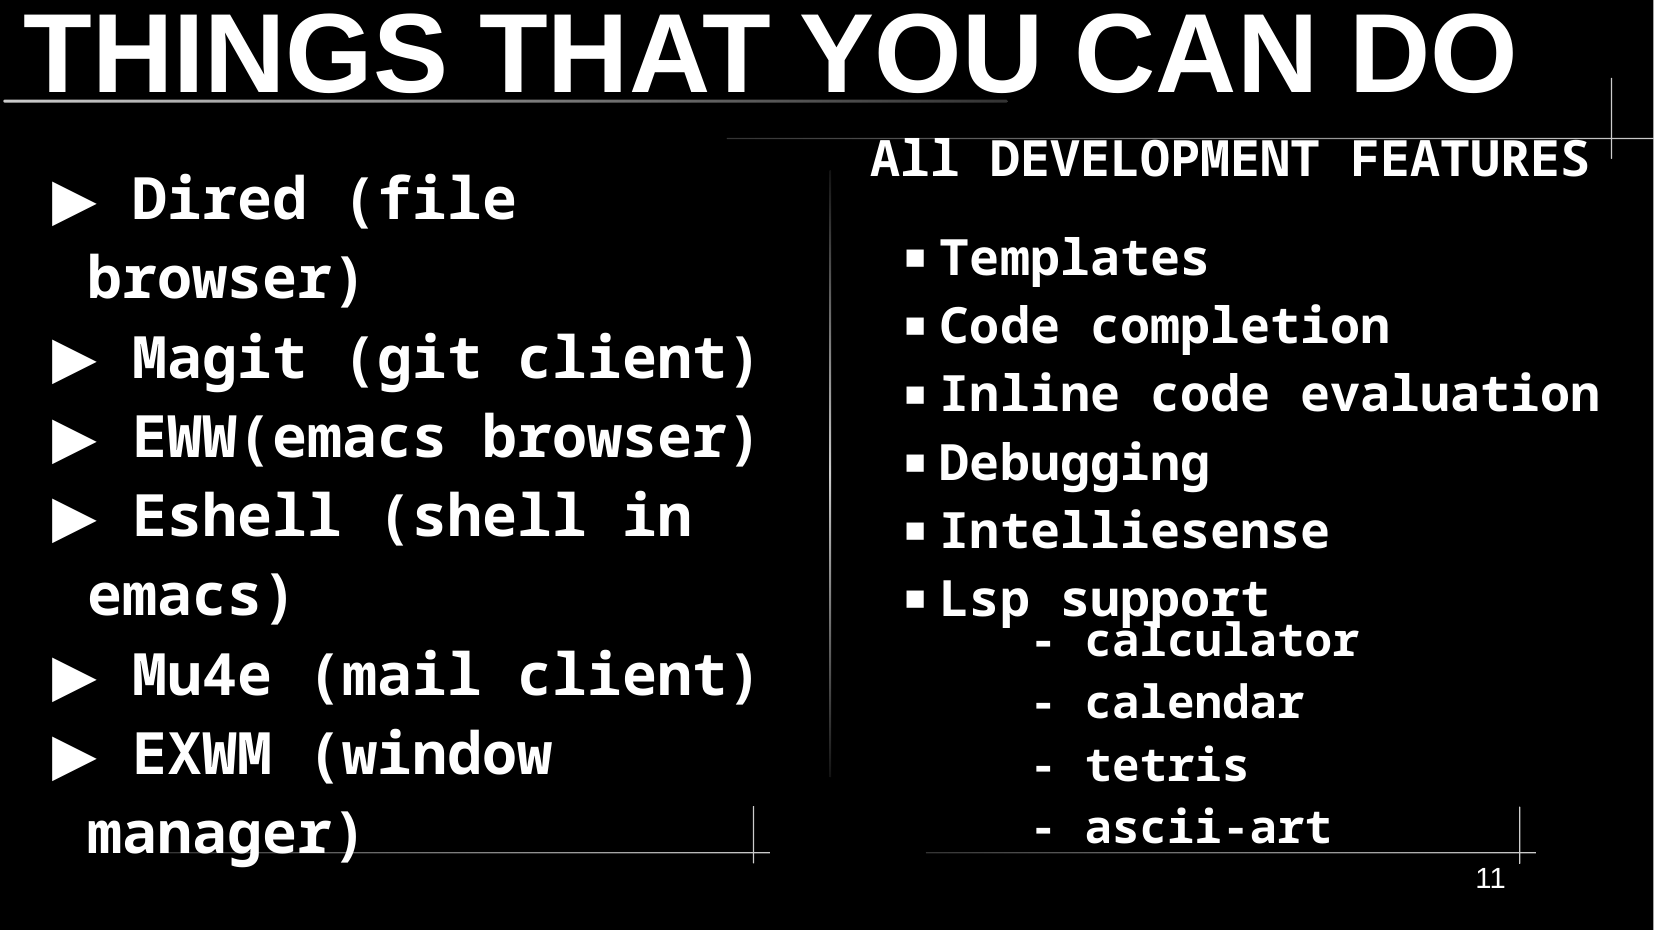

# THINGS THAT YOU CAN DO
All DEVELOPMENT FEATURES
 Dired (file browser)
 Magit (git client)
 EWW(emacs browser)
 Eshell (shell in emacs)
 Mu4e (mail client)
 EXWM (window manager)
Templates
Code completion
Inline code evaluation
Debugging
Intelliesense
Lsp support
- calculator
- calendar
- tetris
- ascii-art
11